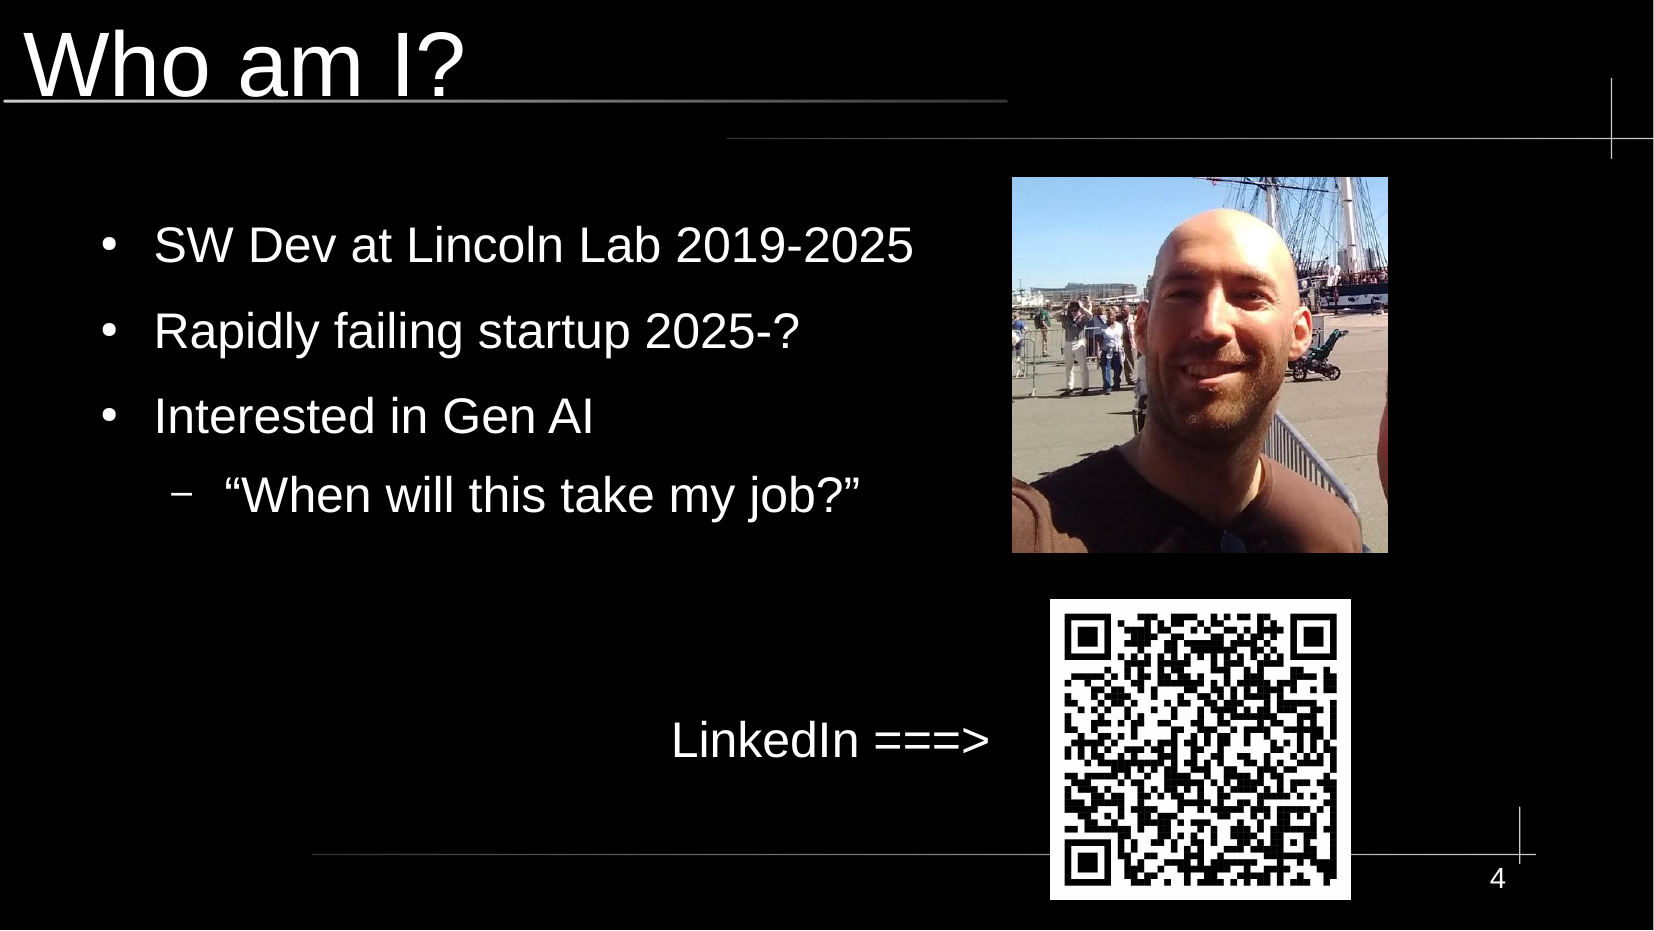

# Who am I?
SW Dev at Lincoln Lab 2019-2025
Rapidly failing startup 2025-?
Interested in Gen AI
“When will this take my job?”
LinkedIn ===>
4